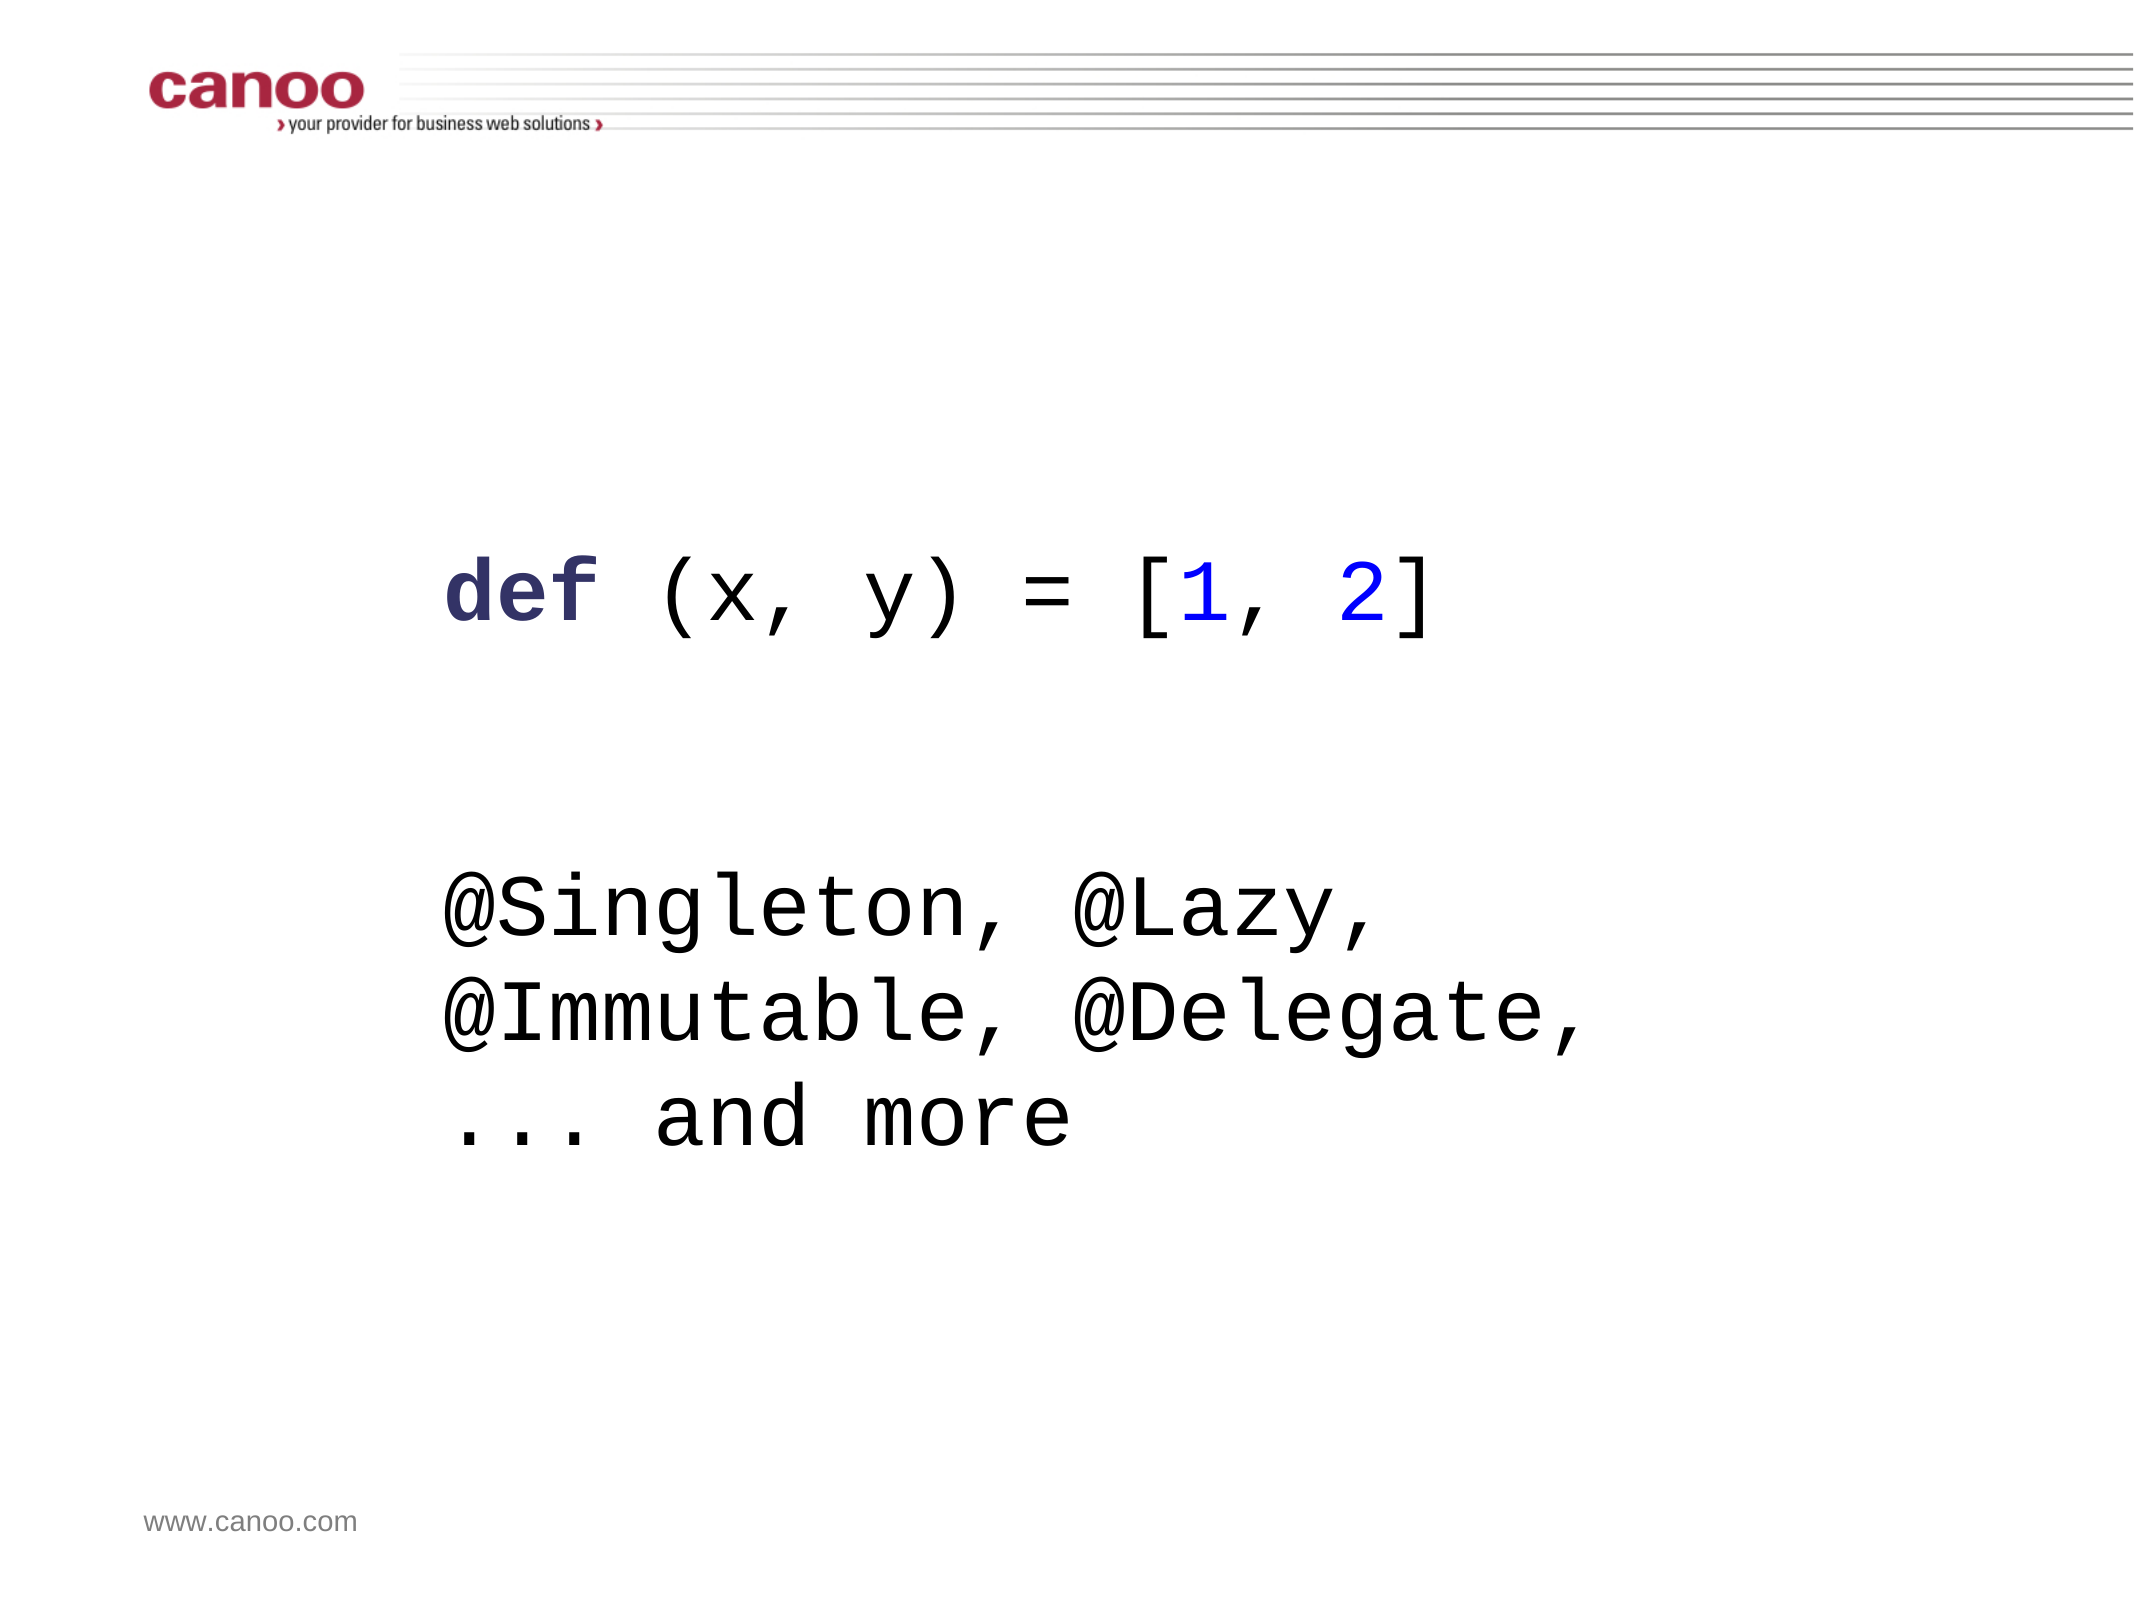

def (x, y) = [1, 2]
@Singleton, @Lazy, @Immutable, @Delegate,
... and more